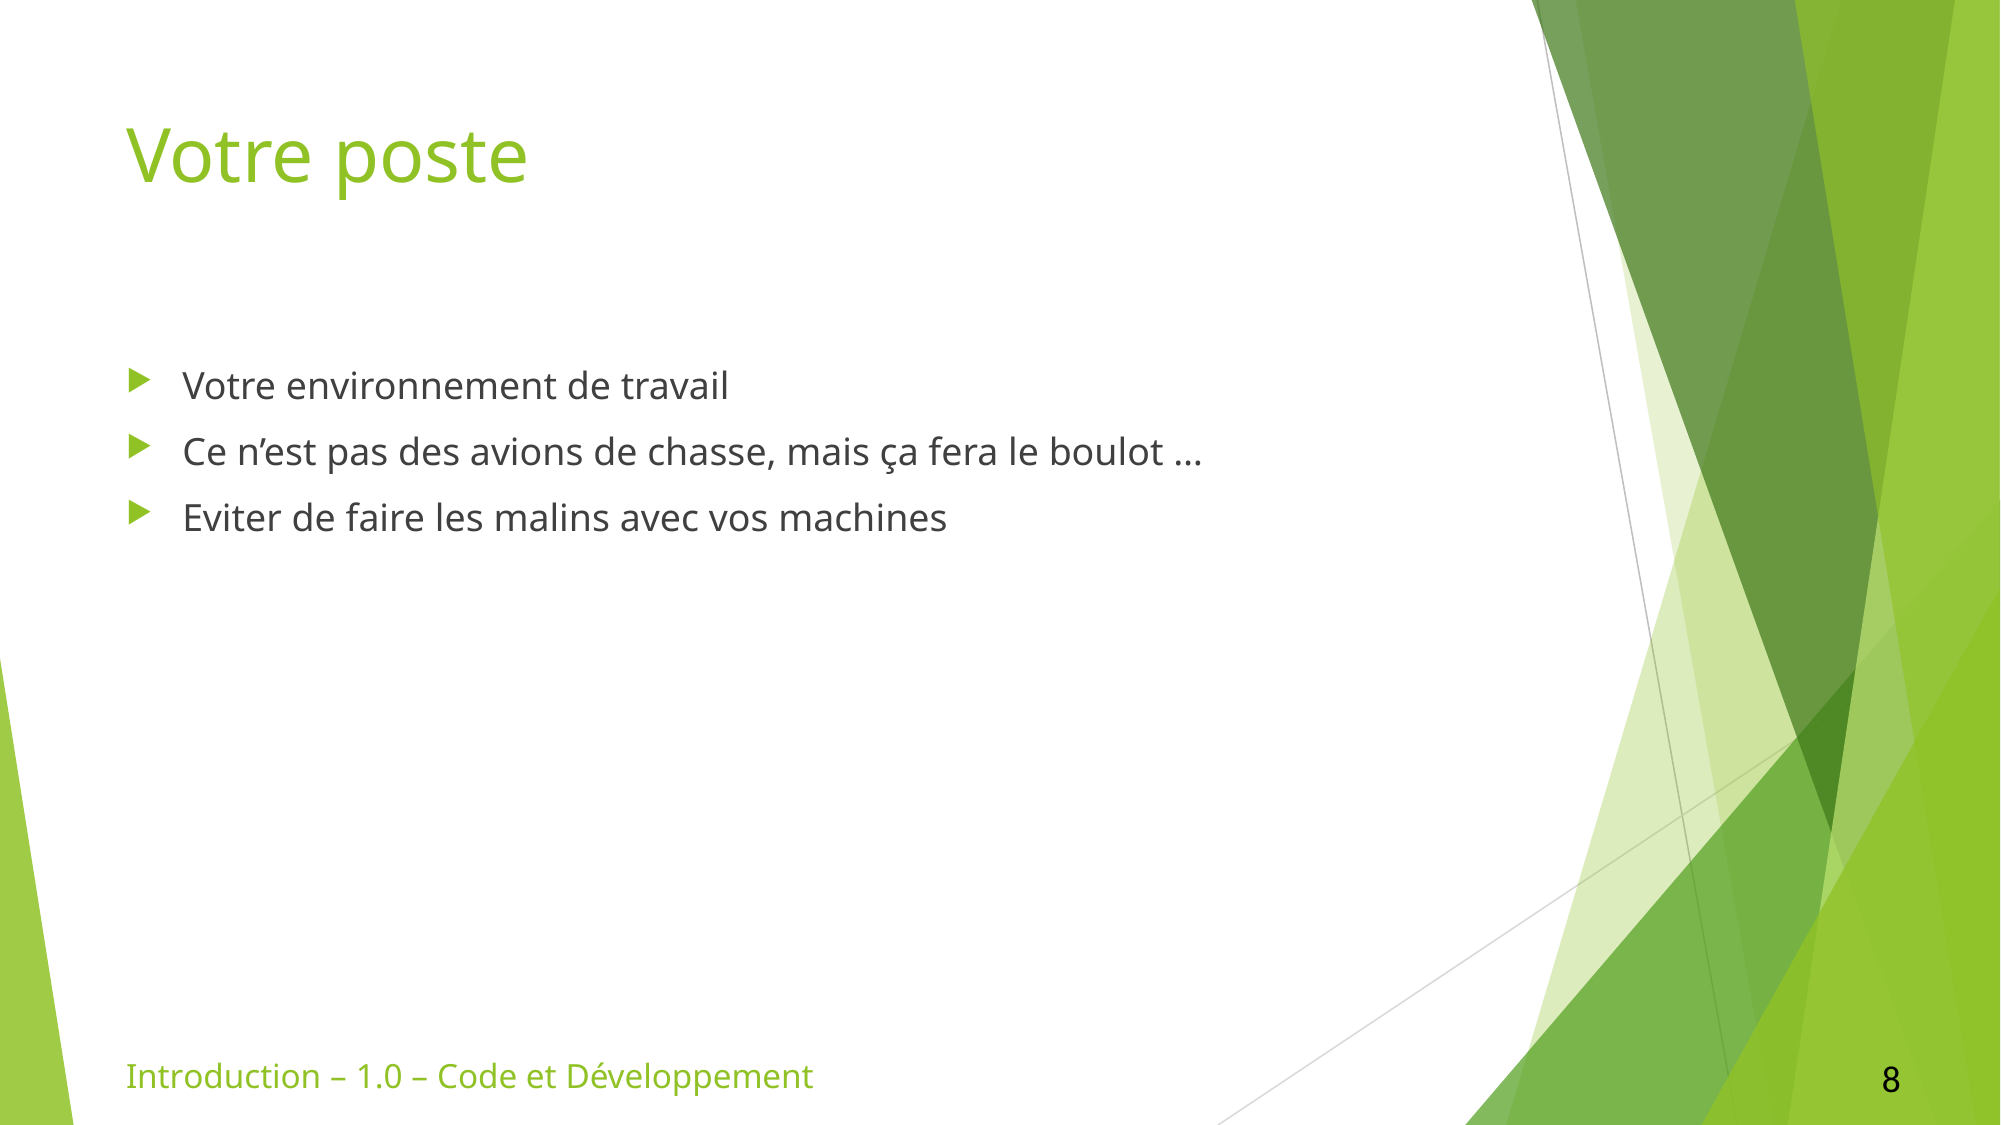

# Votre poste
Votre environnement de travail
Ce n’est pas des avions de chasse, mais ça fera le boulot …
Eviter de faire les malins avec vos machines
Introduction – 1.0 – Code et Développement